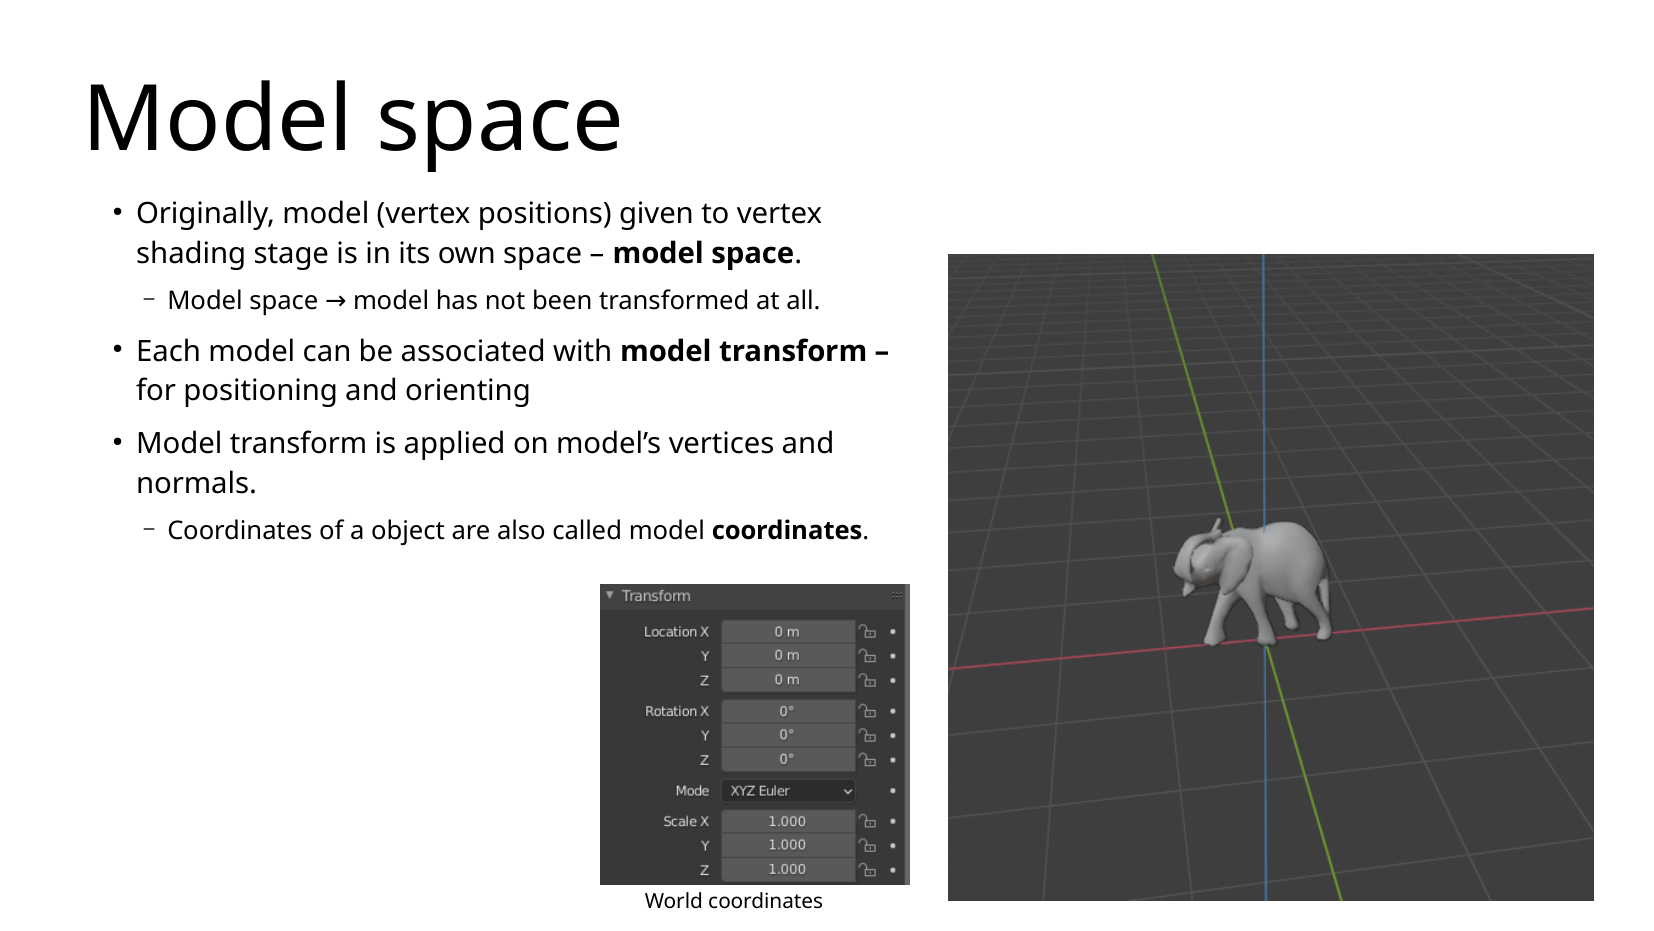

# Model space
Originally, model (vertex positions) given to vertex shading stage is in its own space – model space.
Model space → model has not been transformed at all.
Each model can be associated with model transform – for positioning and orienting
Model transform is applied on model’s vertices and normals.
Coordinates of a object are also called model coordinates.
World coordinates